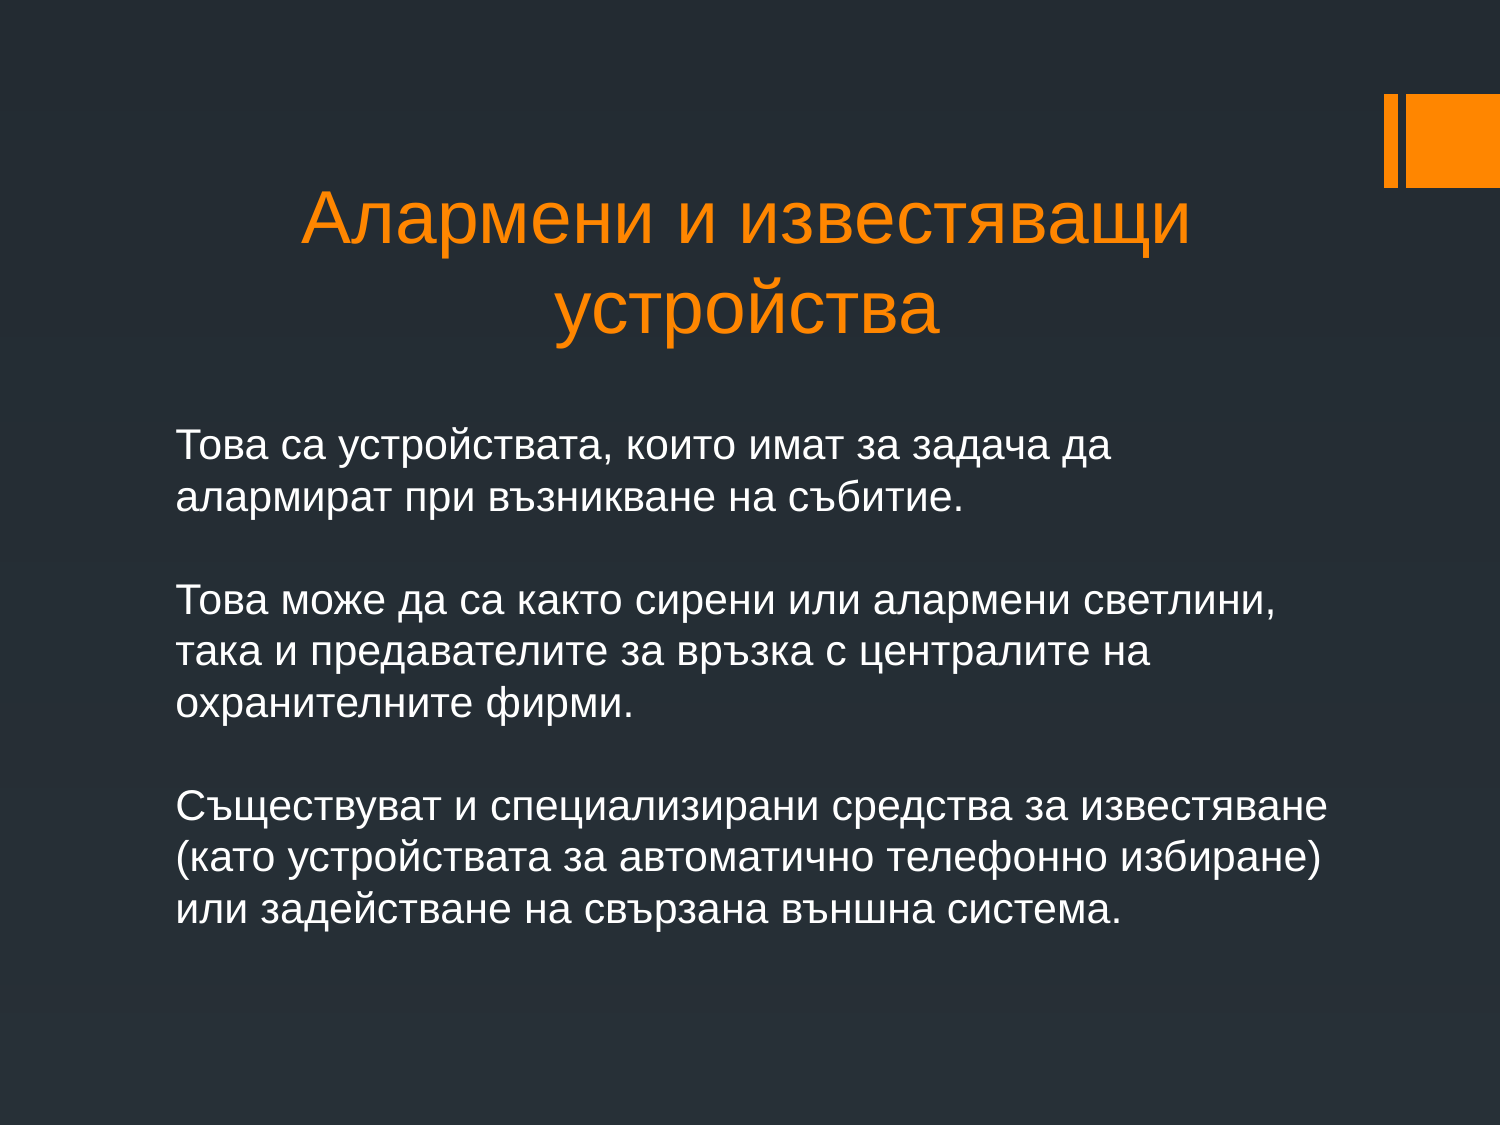

# Алармени и известяващи устройства
Това са устройствата, които имат за задача да алармират при възникване на събитие. 
Това може да са както сирени или алармени светлини, така и предавателите за връзка с централите на охранителните фирми.
Съществуват и специализирани средства за известяване (като устройствата за автоматично телефонно избиране) или задействане на свързана външна система.